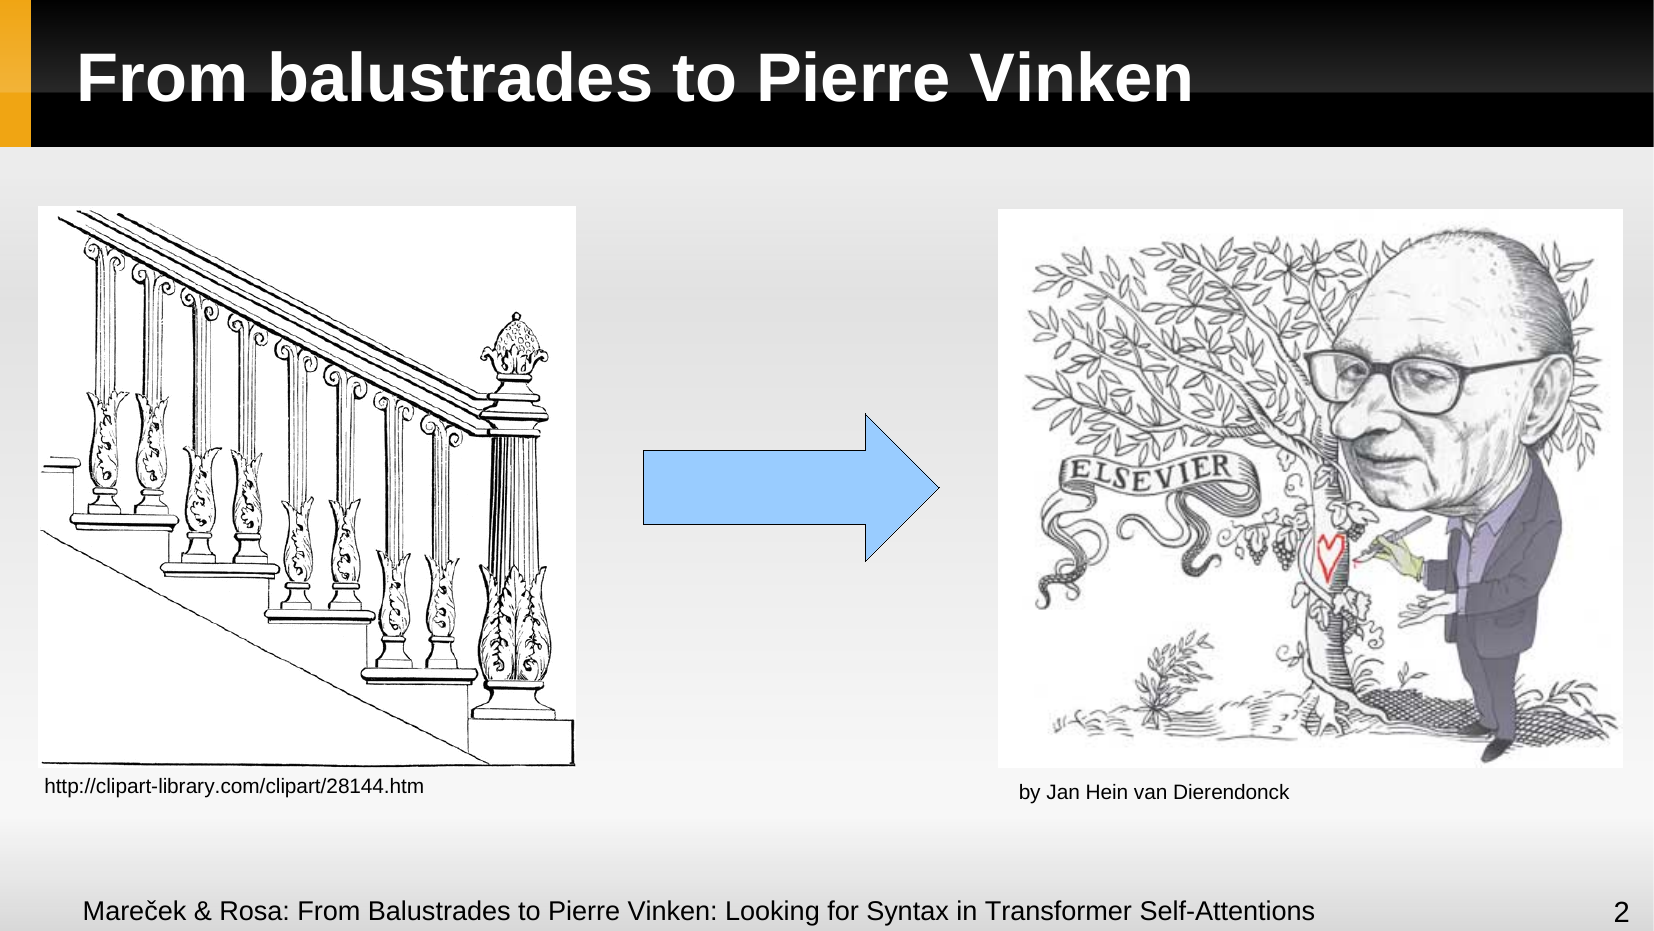

# From balustrades to Pierre Vinken
http://clipart-library.com/clipart/28144.htm
by Jan Hein van Dierendonck
Mareček & Rosa: From Balustrades to Pierre Vinken: Looking for Syntax in Transformer Self-Attentions
2